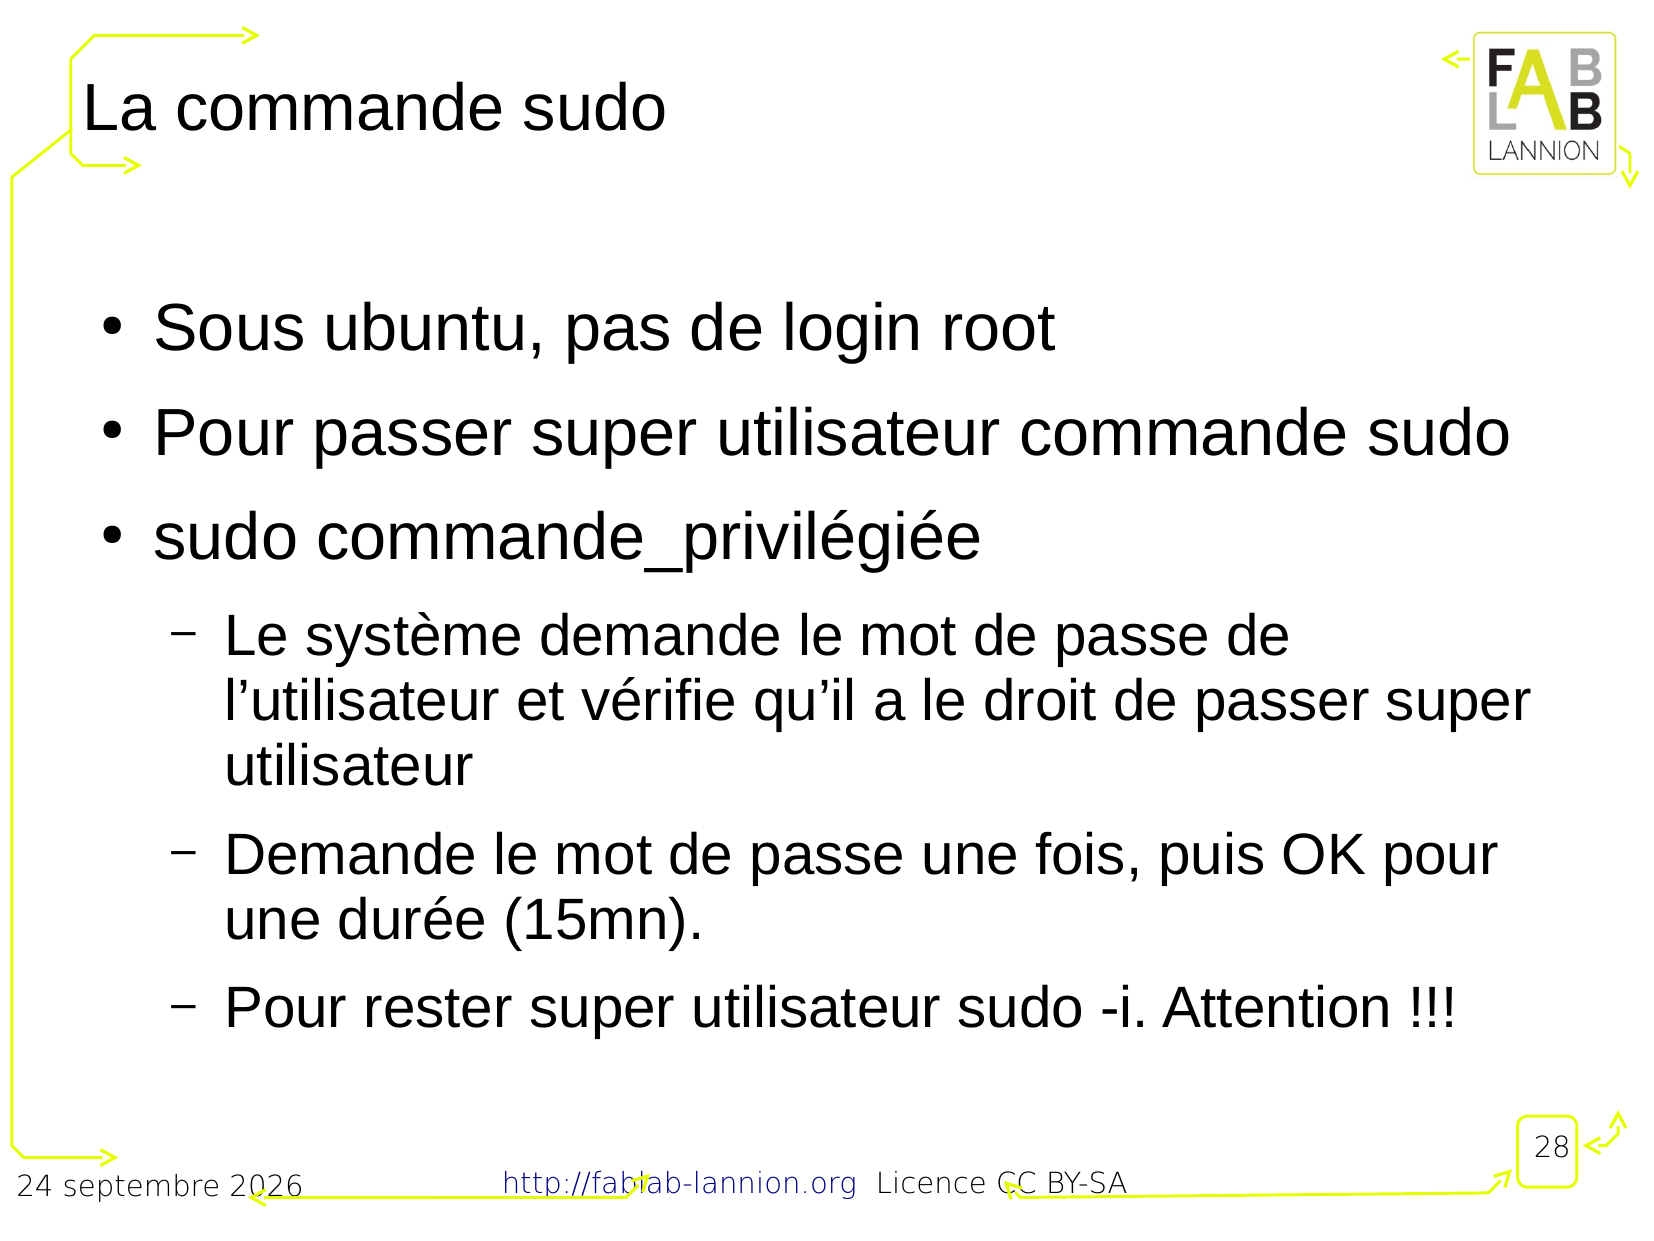

# La commande sudo
Sous ubuntu, pas de login root
Pour passer super utilisateur commande sudo
sudo commande_privilégiée
Le système demande le mot de passe de l’utilisateur et vérifie qu’il a le droit de passer super utilisateur
Demande le mot de passe une fois, puis OK pour une durée (15mn).
Pour rester super utilisateur sudo -i. Attention !!!
28